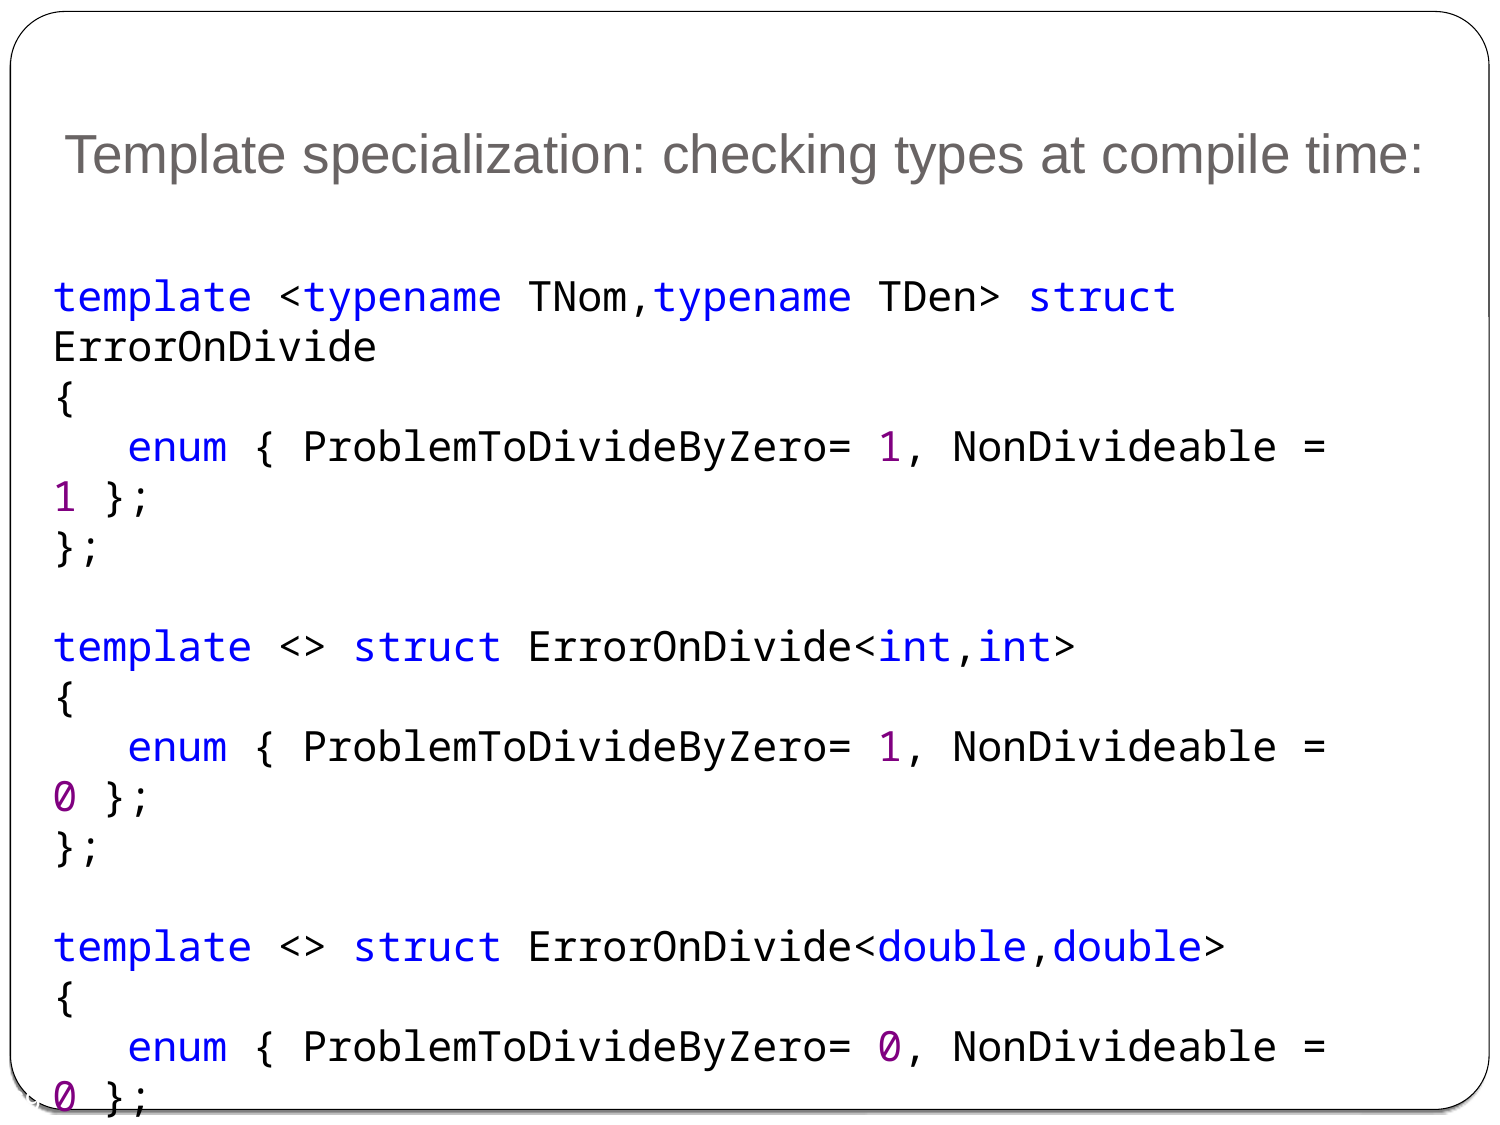

# Template specialization: checking types at compile time:
template <typename TNom,typename TDen> struct ErrorOnDivide
{
   enum { ProblemToDivideByZero= 1, NonDivideable = 1 };
};
template <> struct ErrorOnDivide<int,int>
{
   enum { ProblemToDivideByZero= 1, NonDivideable = 0 };
};
template <> struct ErrorOnDivide<double,double>
{
   enum { ProblemToDivideByZero= 0, NonDivideable = 0 };
};